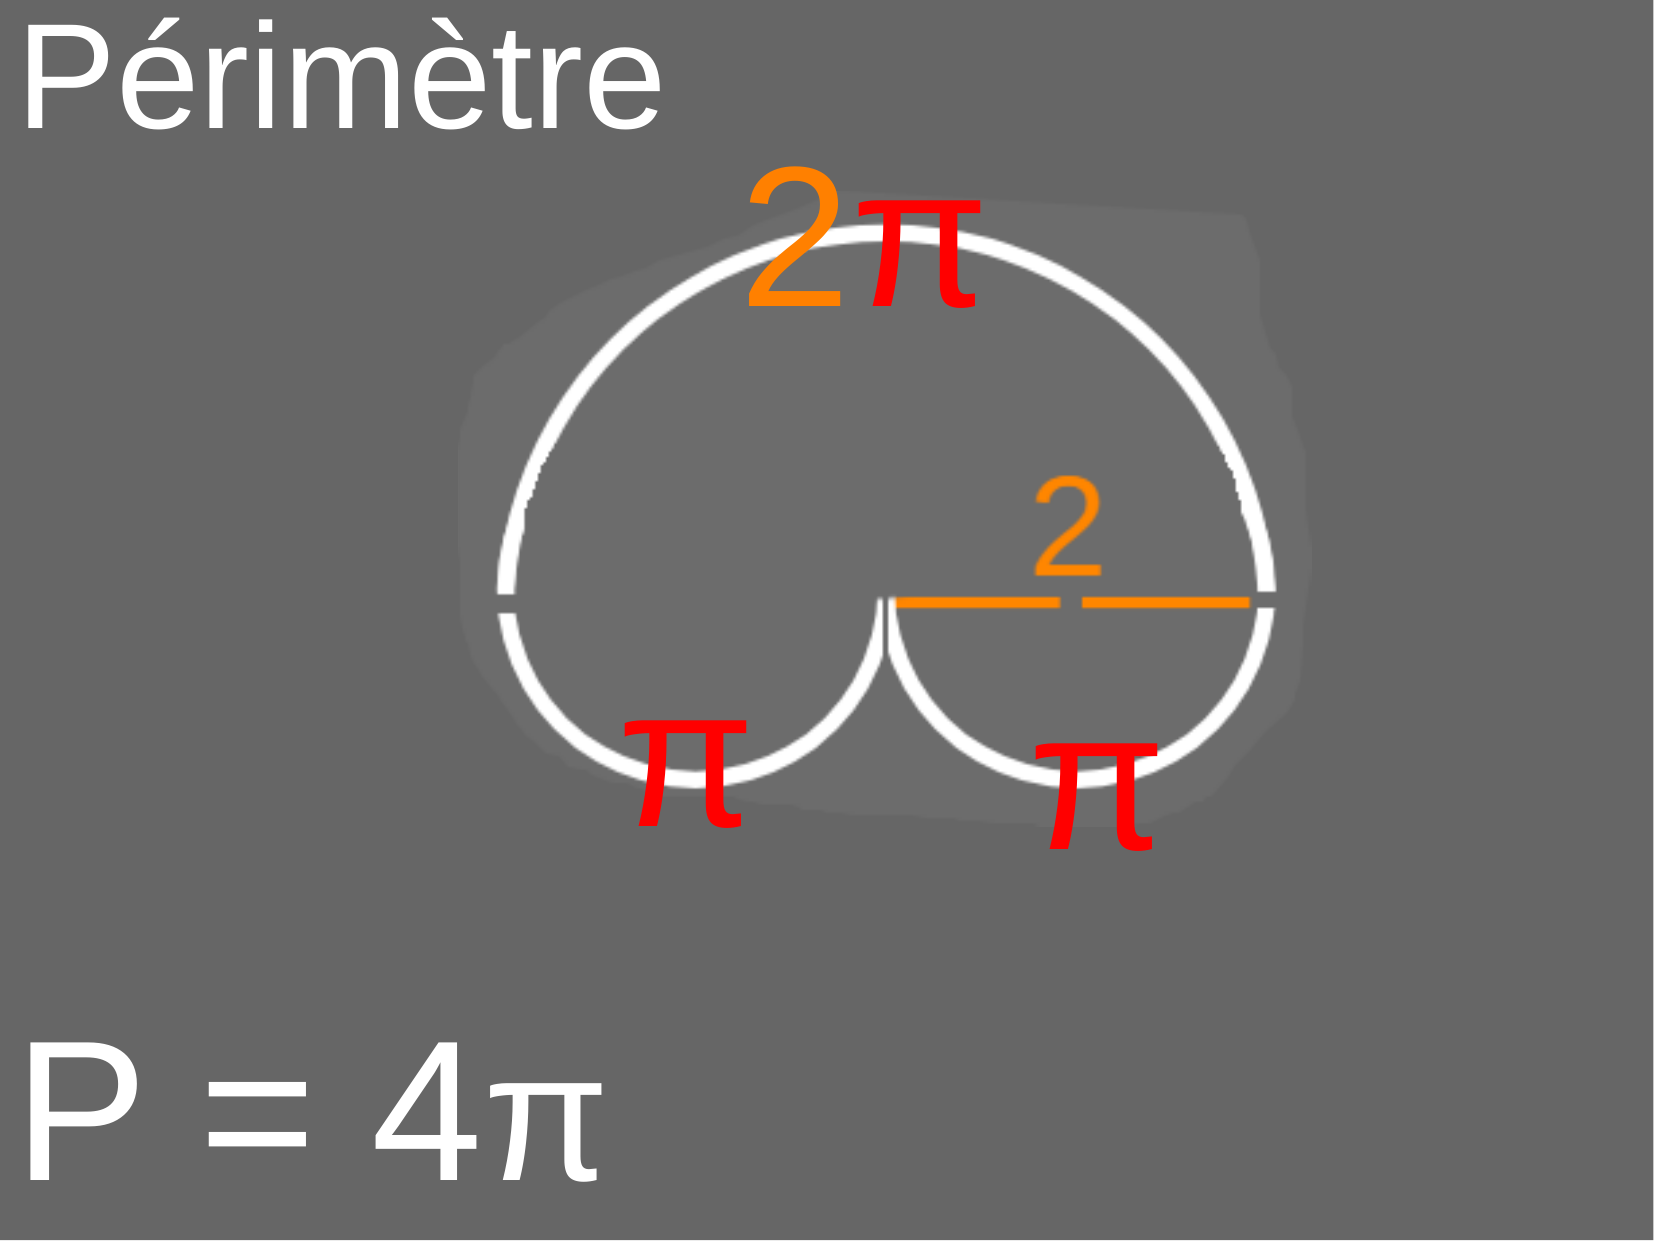

# Périmètre
2π
π
π
P = 4π